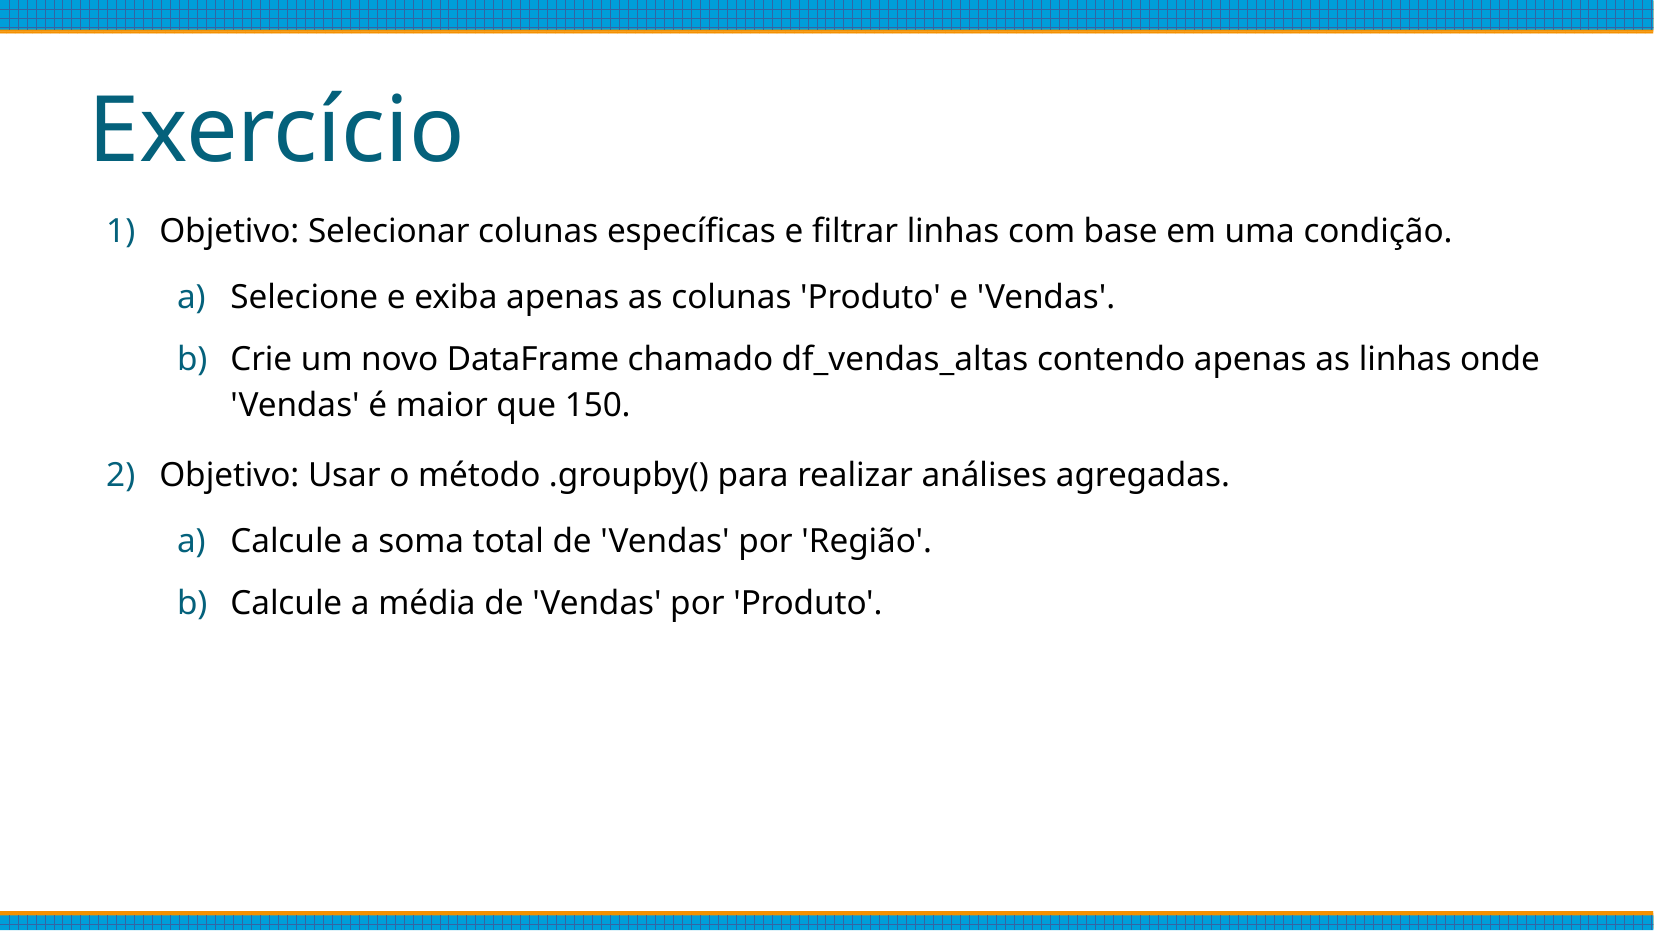

# Exercício
Objetivo: Selecionar colunas específicas e filtrar linhas com base em uma condição.
Selecione e exiba apenas as colunas 'Produto' e 'Vendas'.
Crie um novo DataFrame chamado df_vendas_altas contendo apenas as linhas onde 'Vendas' é maior que 150.
Objetivo: Usar o método .groupby() para realizar análises agregadas.
Calcule a soma total de 'Vendas' por 'Região'.
Calcule a média de 'Vendas' por 'Produto'.